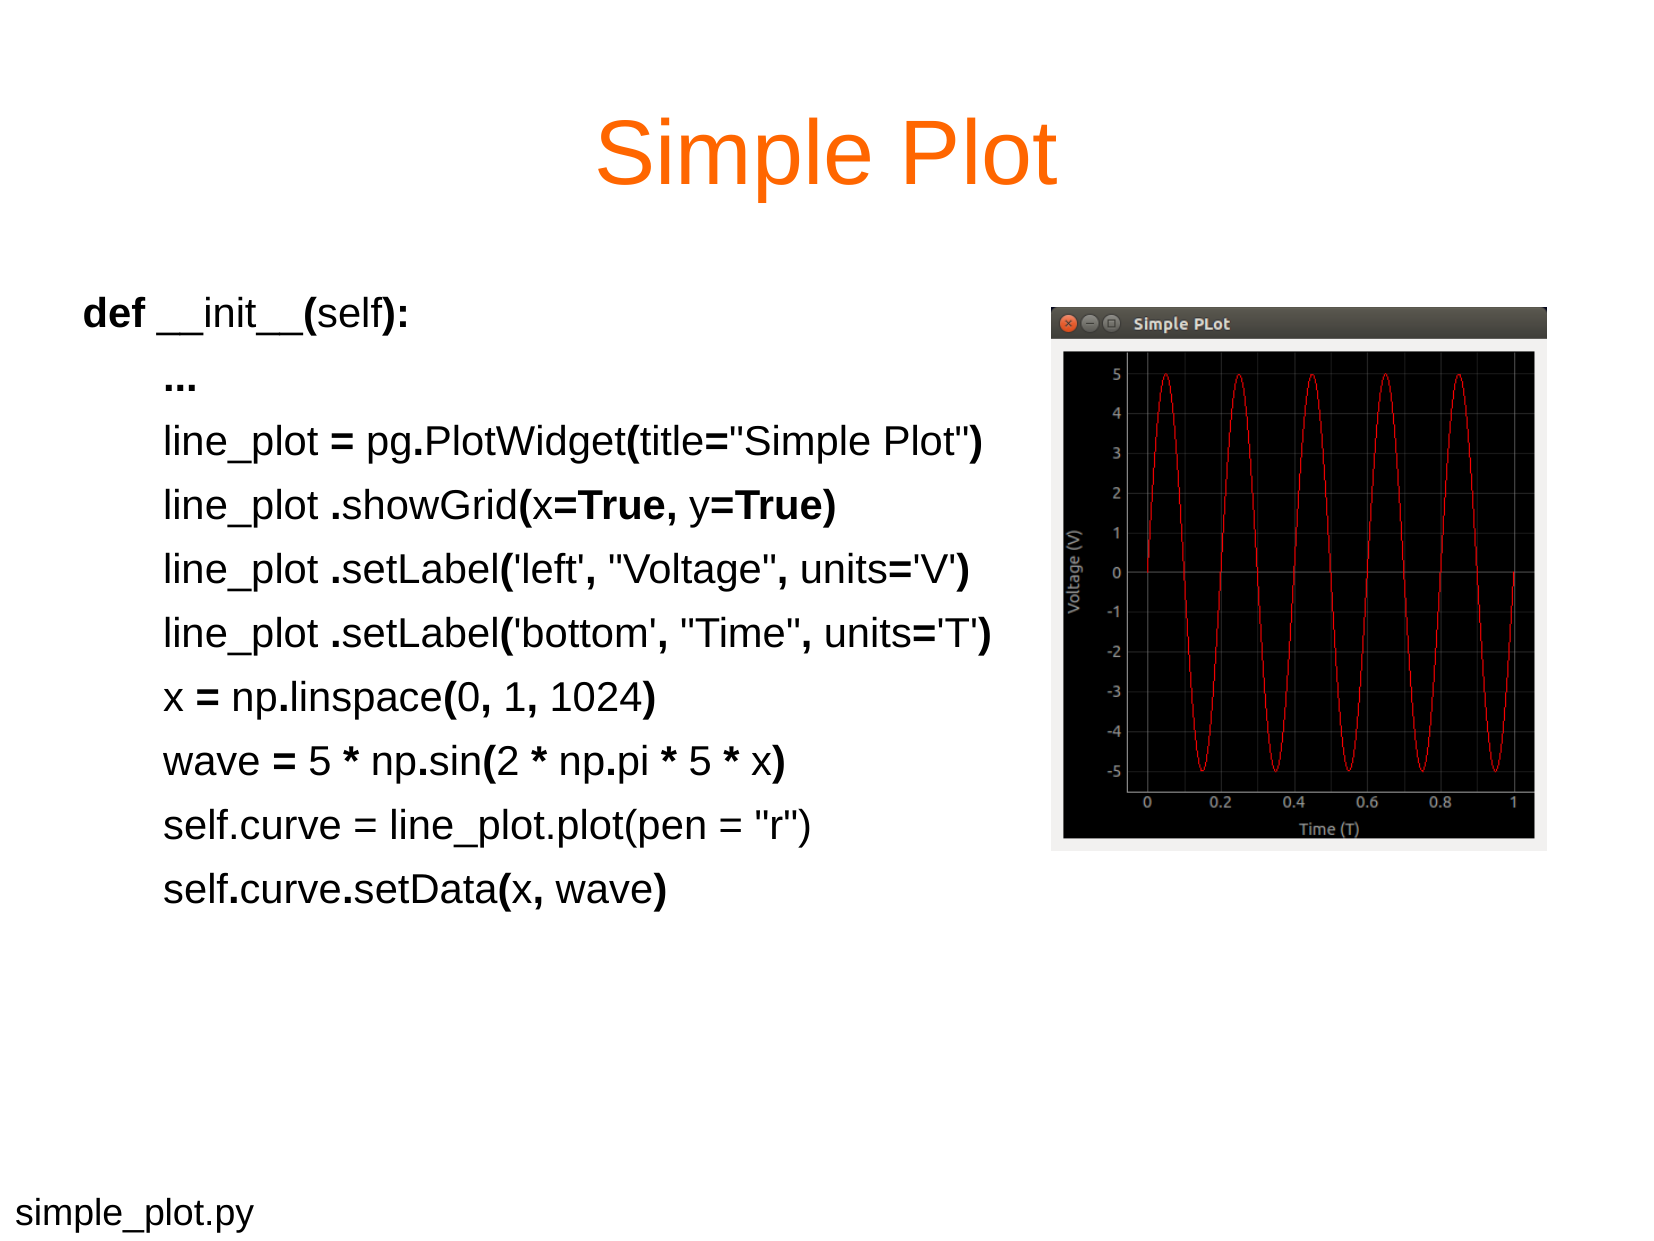

Simple Plot
#
def __init__(self):
 ...
 line_plot = pg.PlotWidget(title="Simple Plot")
 line_plot .showGrid(x=True, y=True)
 line_plot .setLabel('left', "Voltage", units='V')
 line_plot .setLabel('bottom', "Time", units='T')
 x = np.linspace(0, 1, 1024)
 wave = 5 * np.sin(2 * np.pi * 5 * x)
 self.curve = line_plot.plot(pen = "r")
 self.curve.setData(x, wave)
simple_plot.py